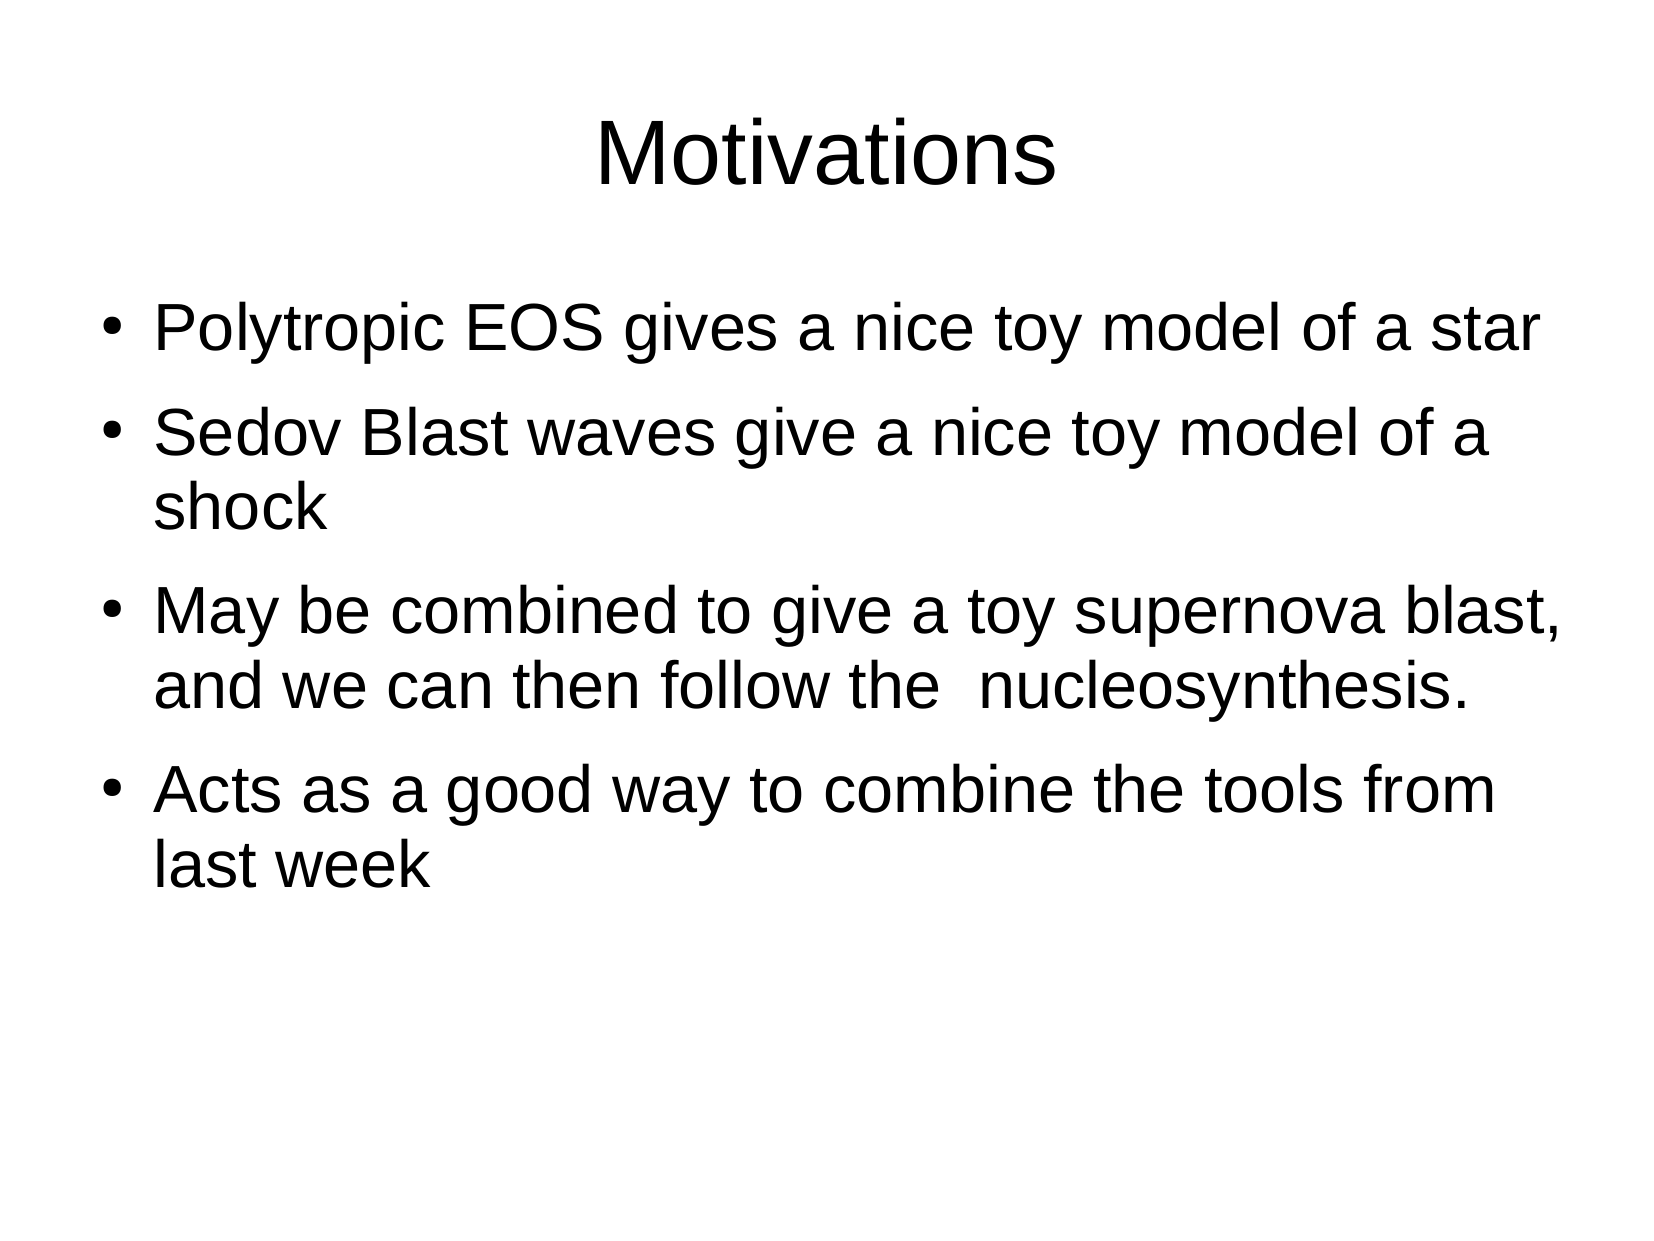

# Motivations
Polytropic EOS gives a nice toy model of a star
Sedov Blast waves give a nice toy model of a shock
May be combined to give a toy supernova blast, and we can then follow the nucleosynthesis.
Acts as a good way to combine the tools from last week